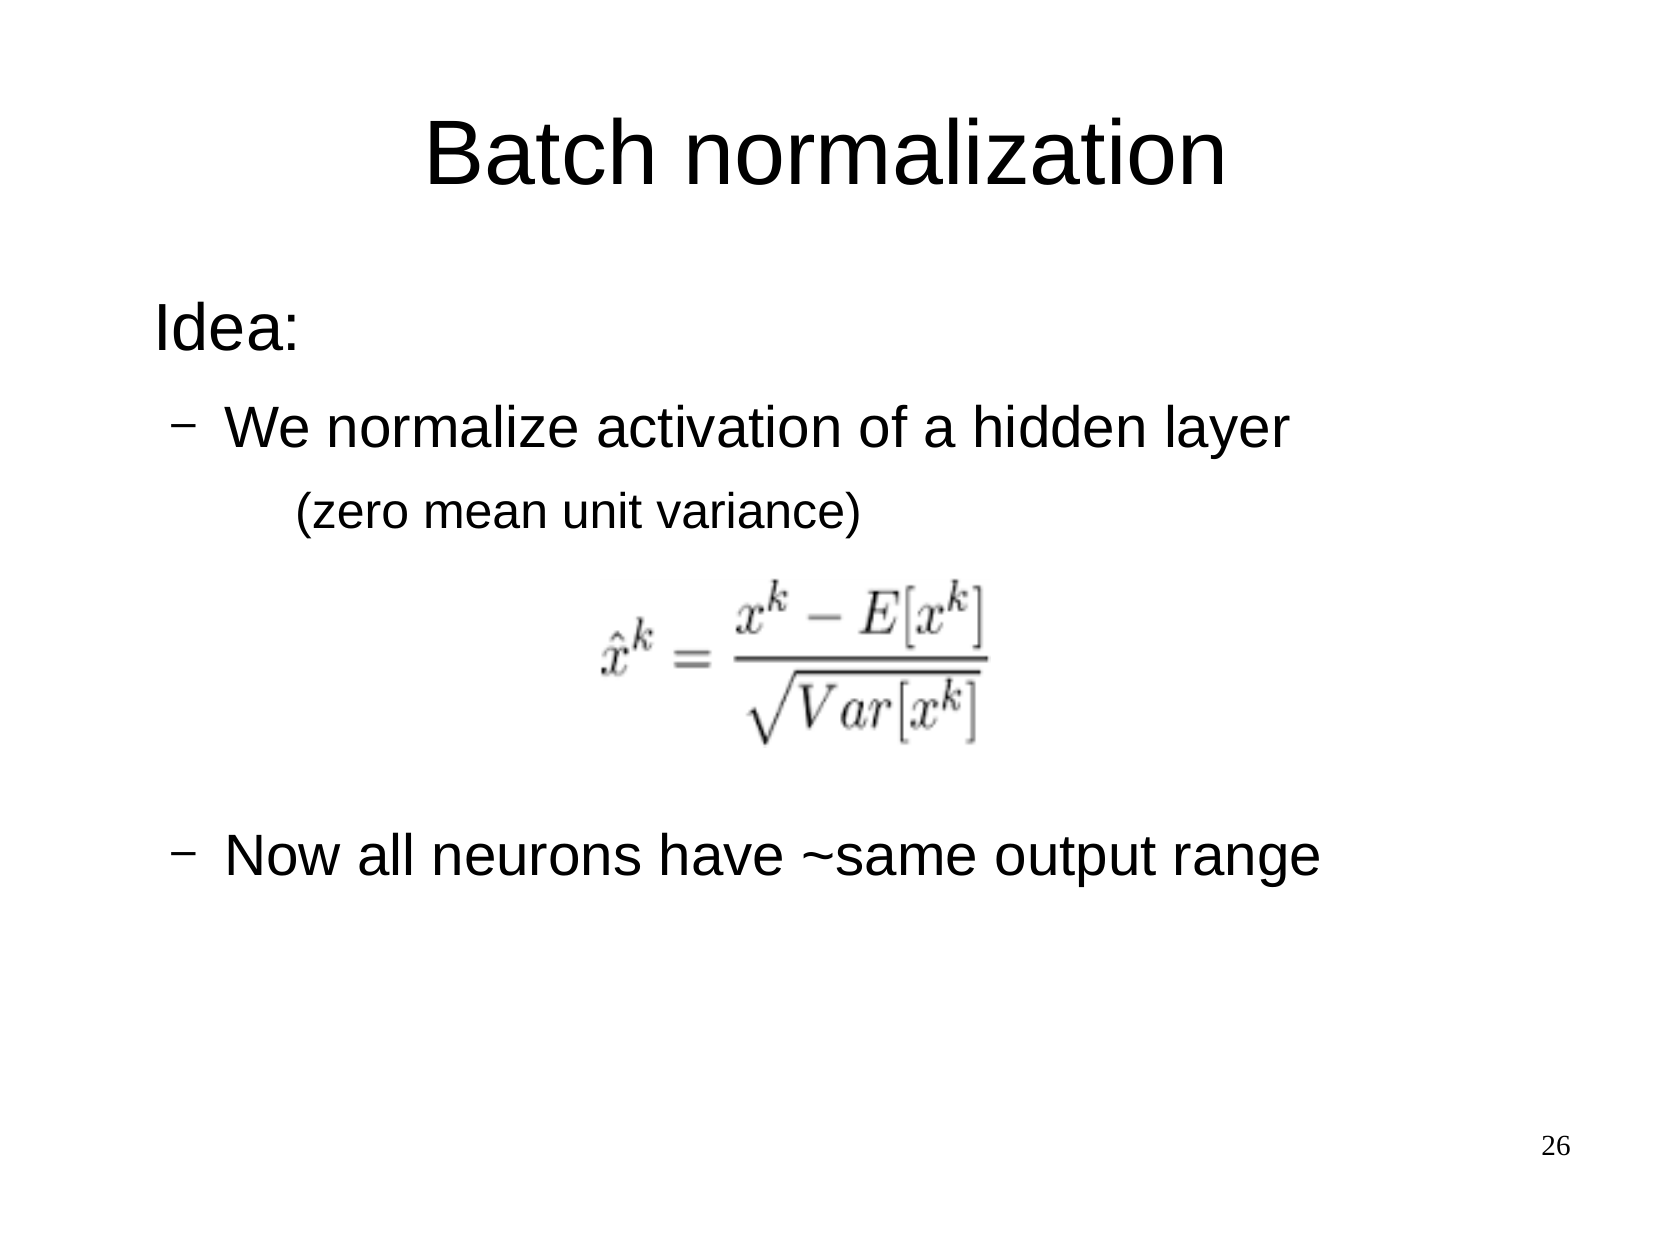

# Batch normalization
Idea:
We normalize activation of a hidden layer
(zero mean unit variance)
Now all neurons have ~same output range
26